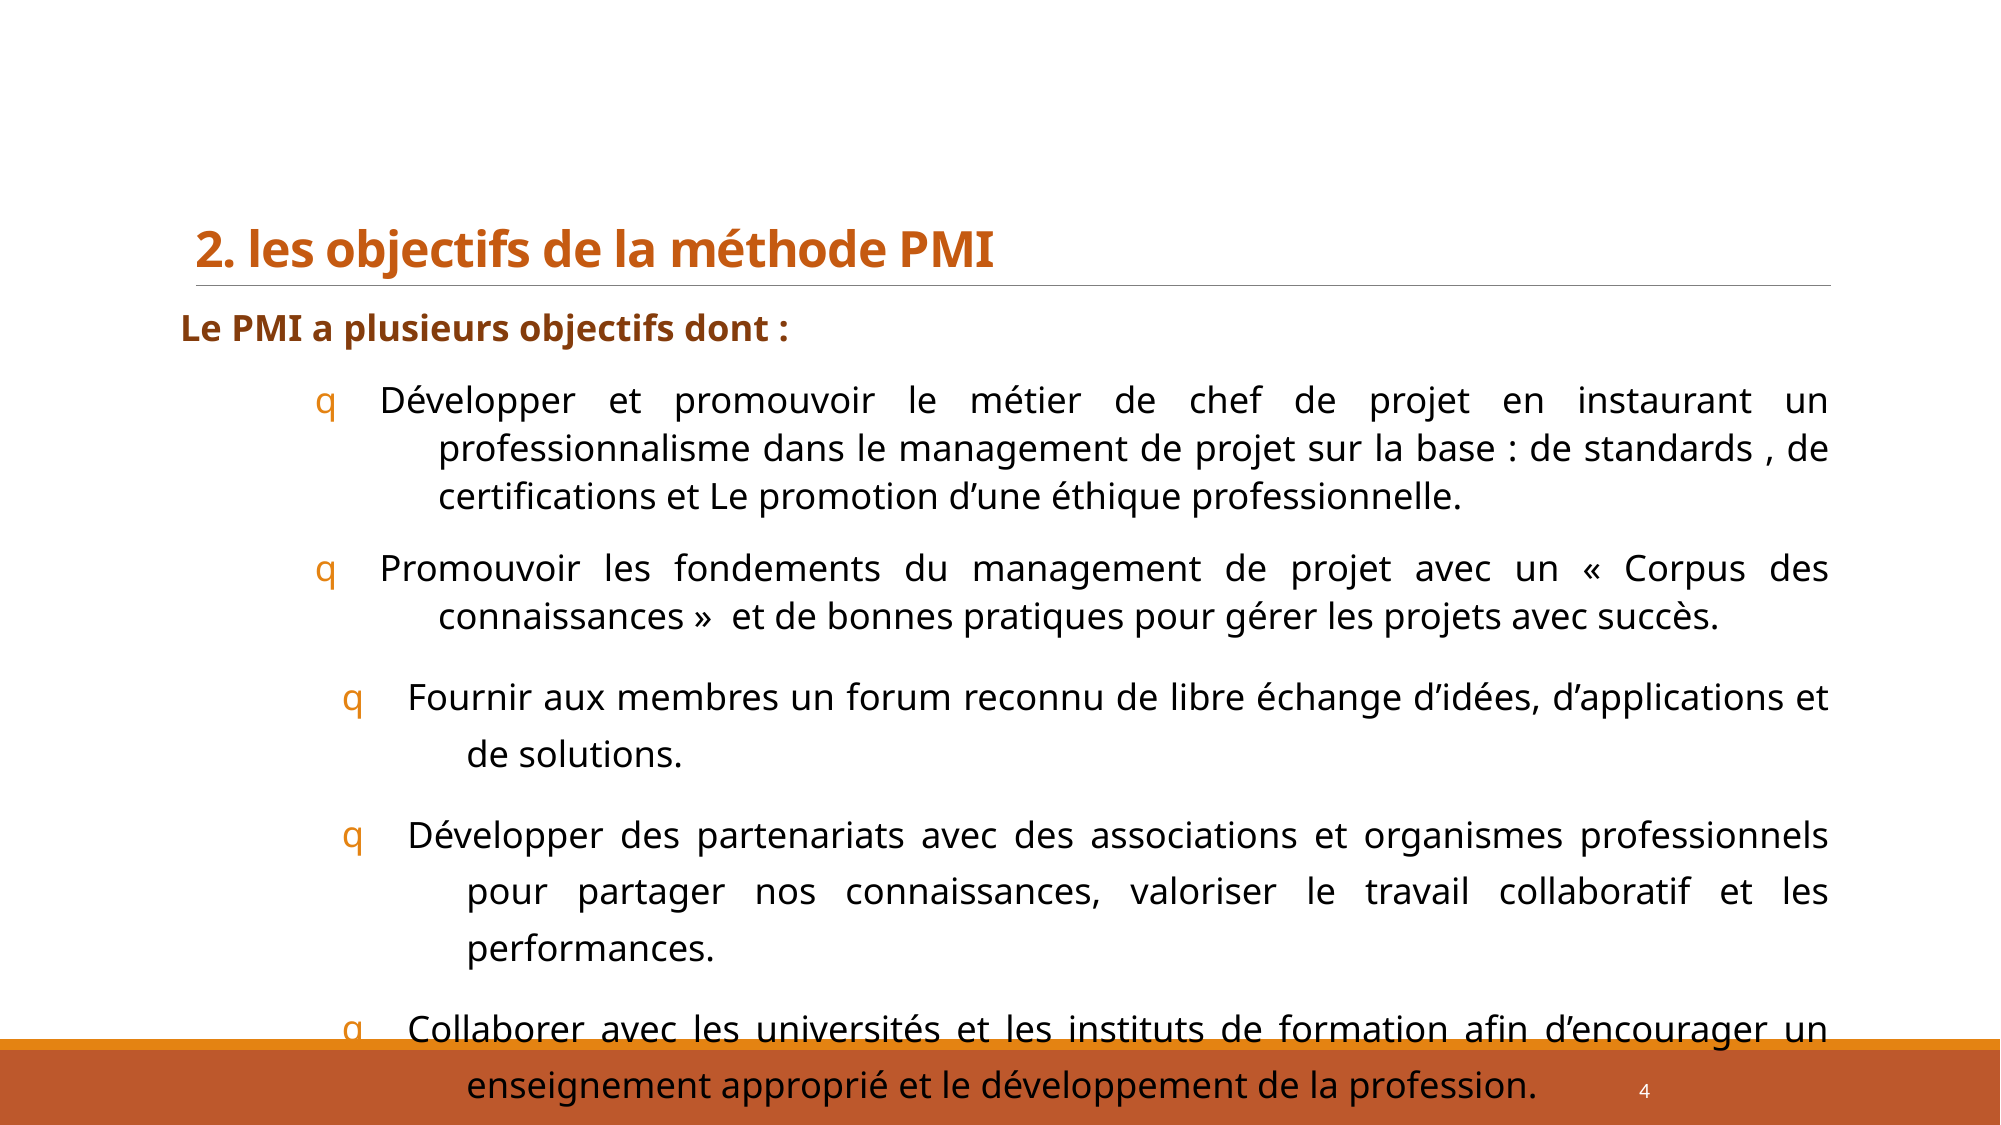

# 2. les objectifs de la méthode PMI
Le PMI a plusieurs objectifs dont :
Développer et promouvoir le métier de chef de projet en instaurant un professionnalisme dans le management de projet sur la base : de standards , de certifications et Le promotion d’une éthique professionnelle.
Promouvoir les fondements du management de projet avec un « Corpus des connaissances » et de bonnes pratiques pour gérer les projets avec succès.
Fournir aux membres un forum reconnu de libre échange d’idées, d’applications et de solutions.
Développer des partenariats avec des associations et organismes professionnels pour partager nos connaissances, valoriser le travail collaboratif et les performances.
Collaborer avec les universités et les instituts de formation afin d’encourager un enseignement approprié et le développement de la profession.